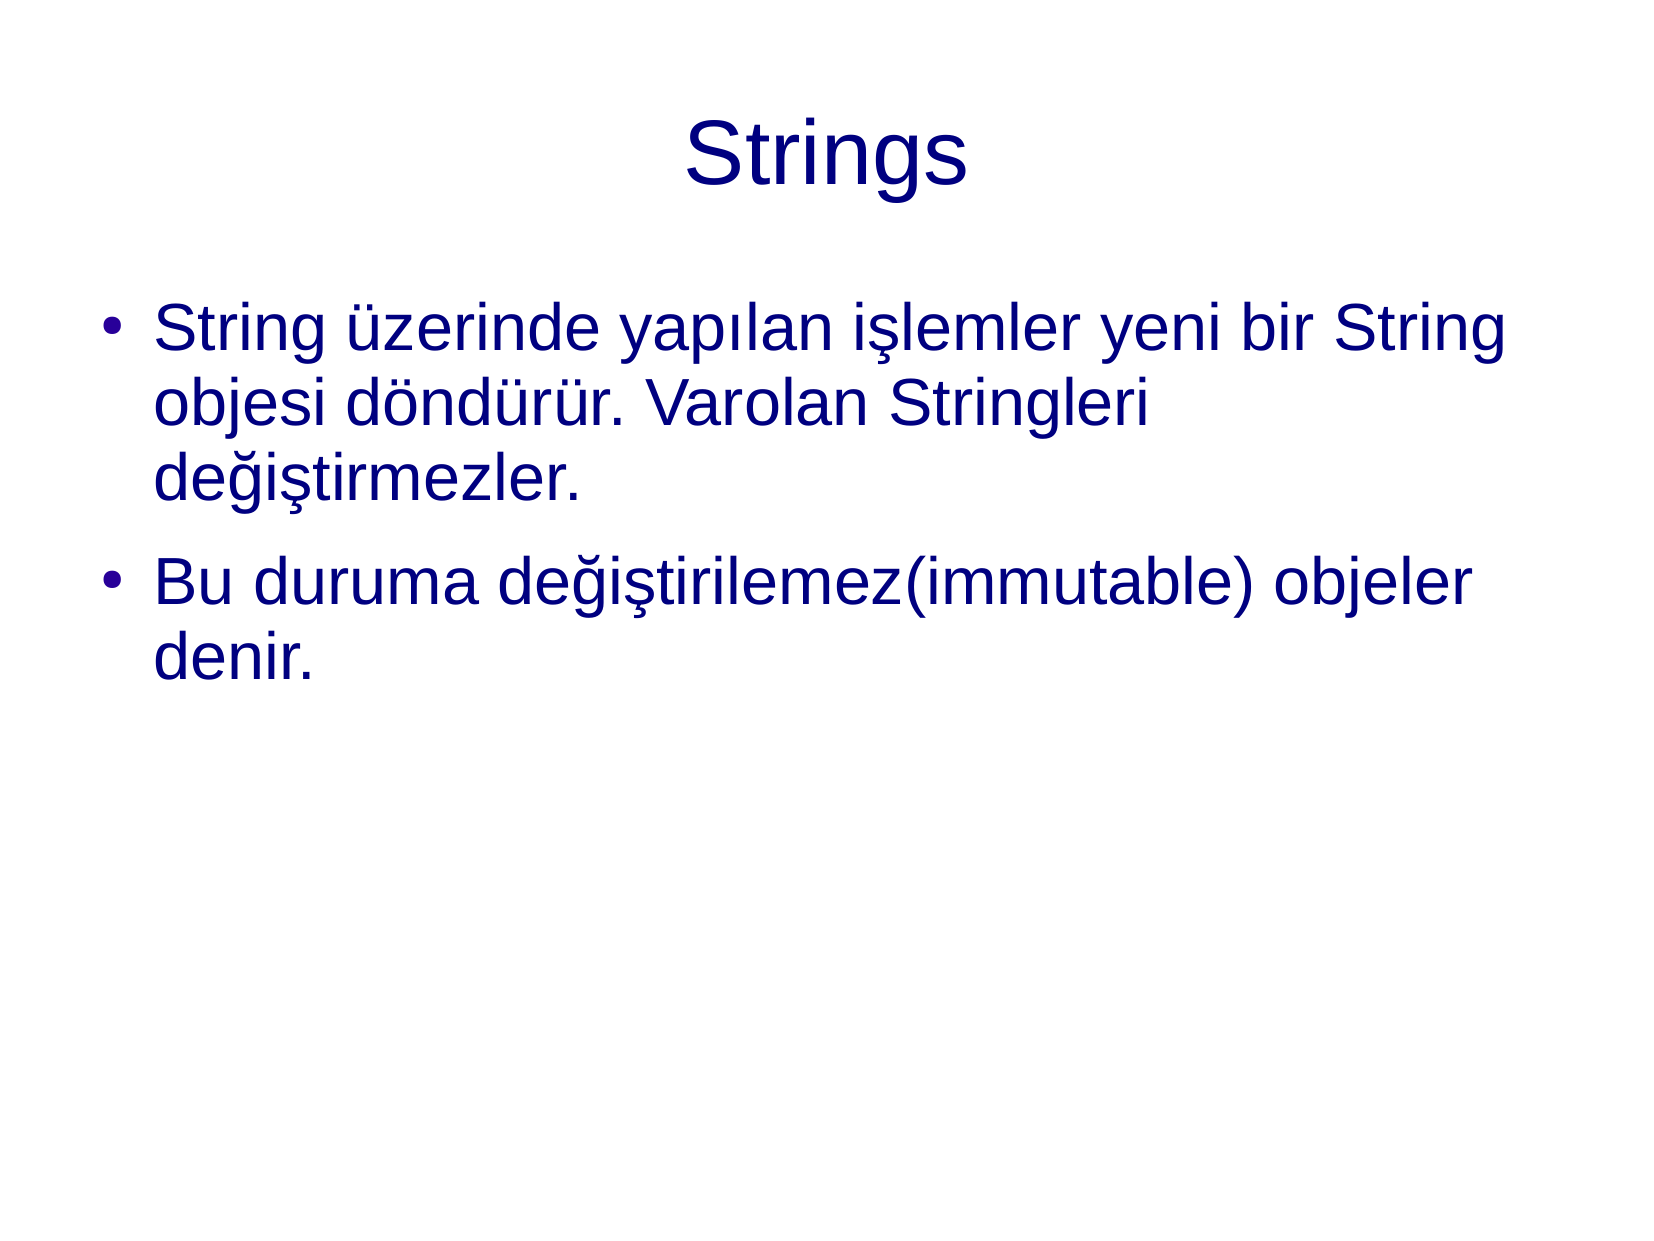

# Strings
String üzerinde yapılan işlemler yeni bir String objesi döndürür. Varolan Stringleri değiştirmezler.
Bu duruma değiştirilemez(immutable) objeler denir.